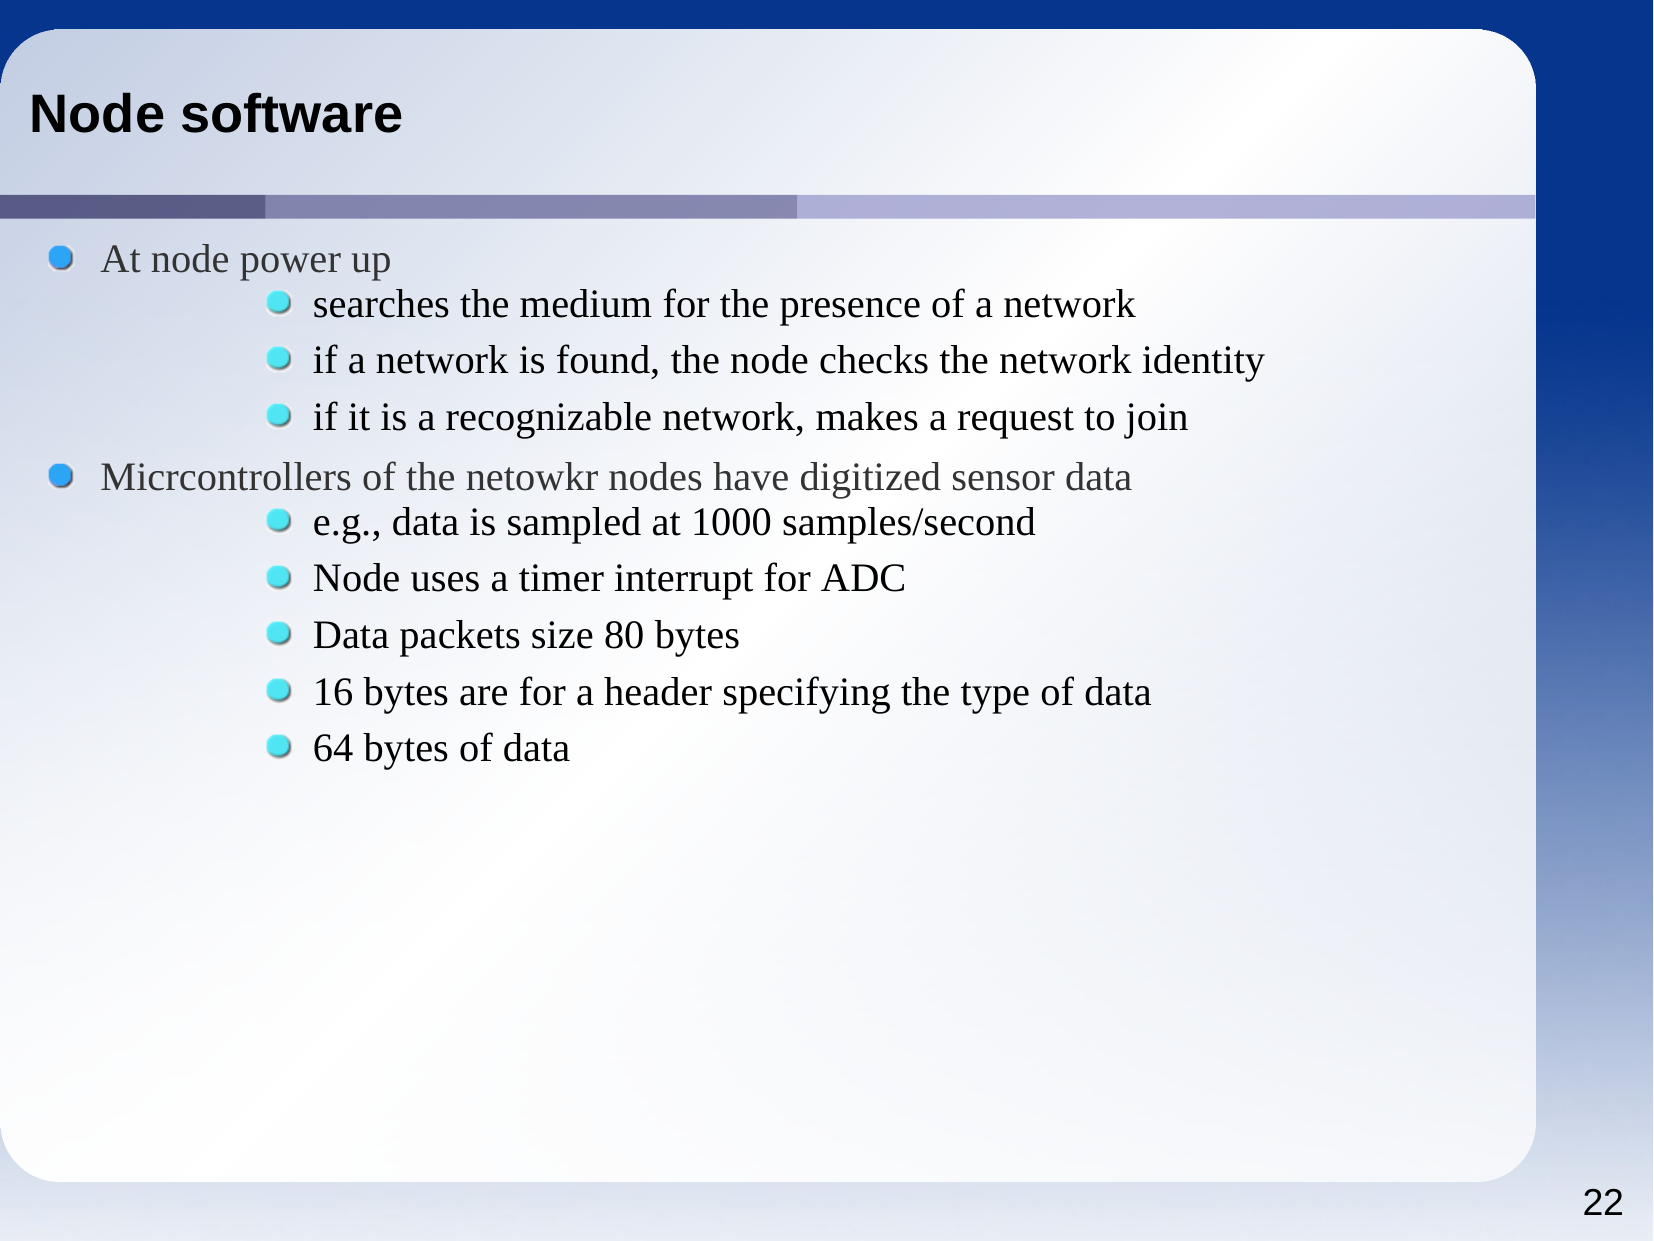

# Node software
At node power up
searches the medium for the presence of a network
if a network is found, the node checks the network identity
if it is a recognizable network, makes a request to join
Micrcontrollers of the netowkr nodes have digitized sensor data
e.g., data is sampled at 1000 samples/second
Node uses a timer interrupt for ADC
Data packets size 80 bytes
16 bytes are for a header specifying the type of data
64 bytes of data
22